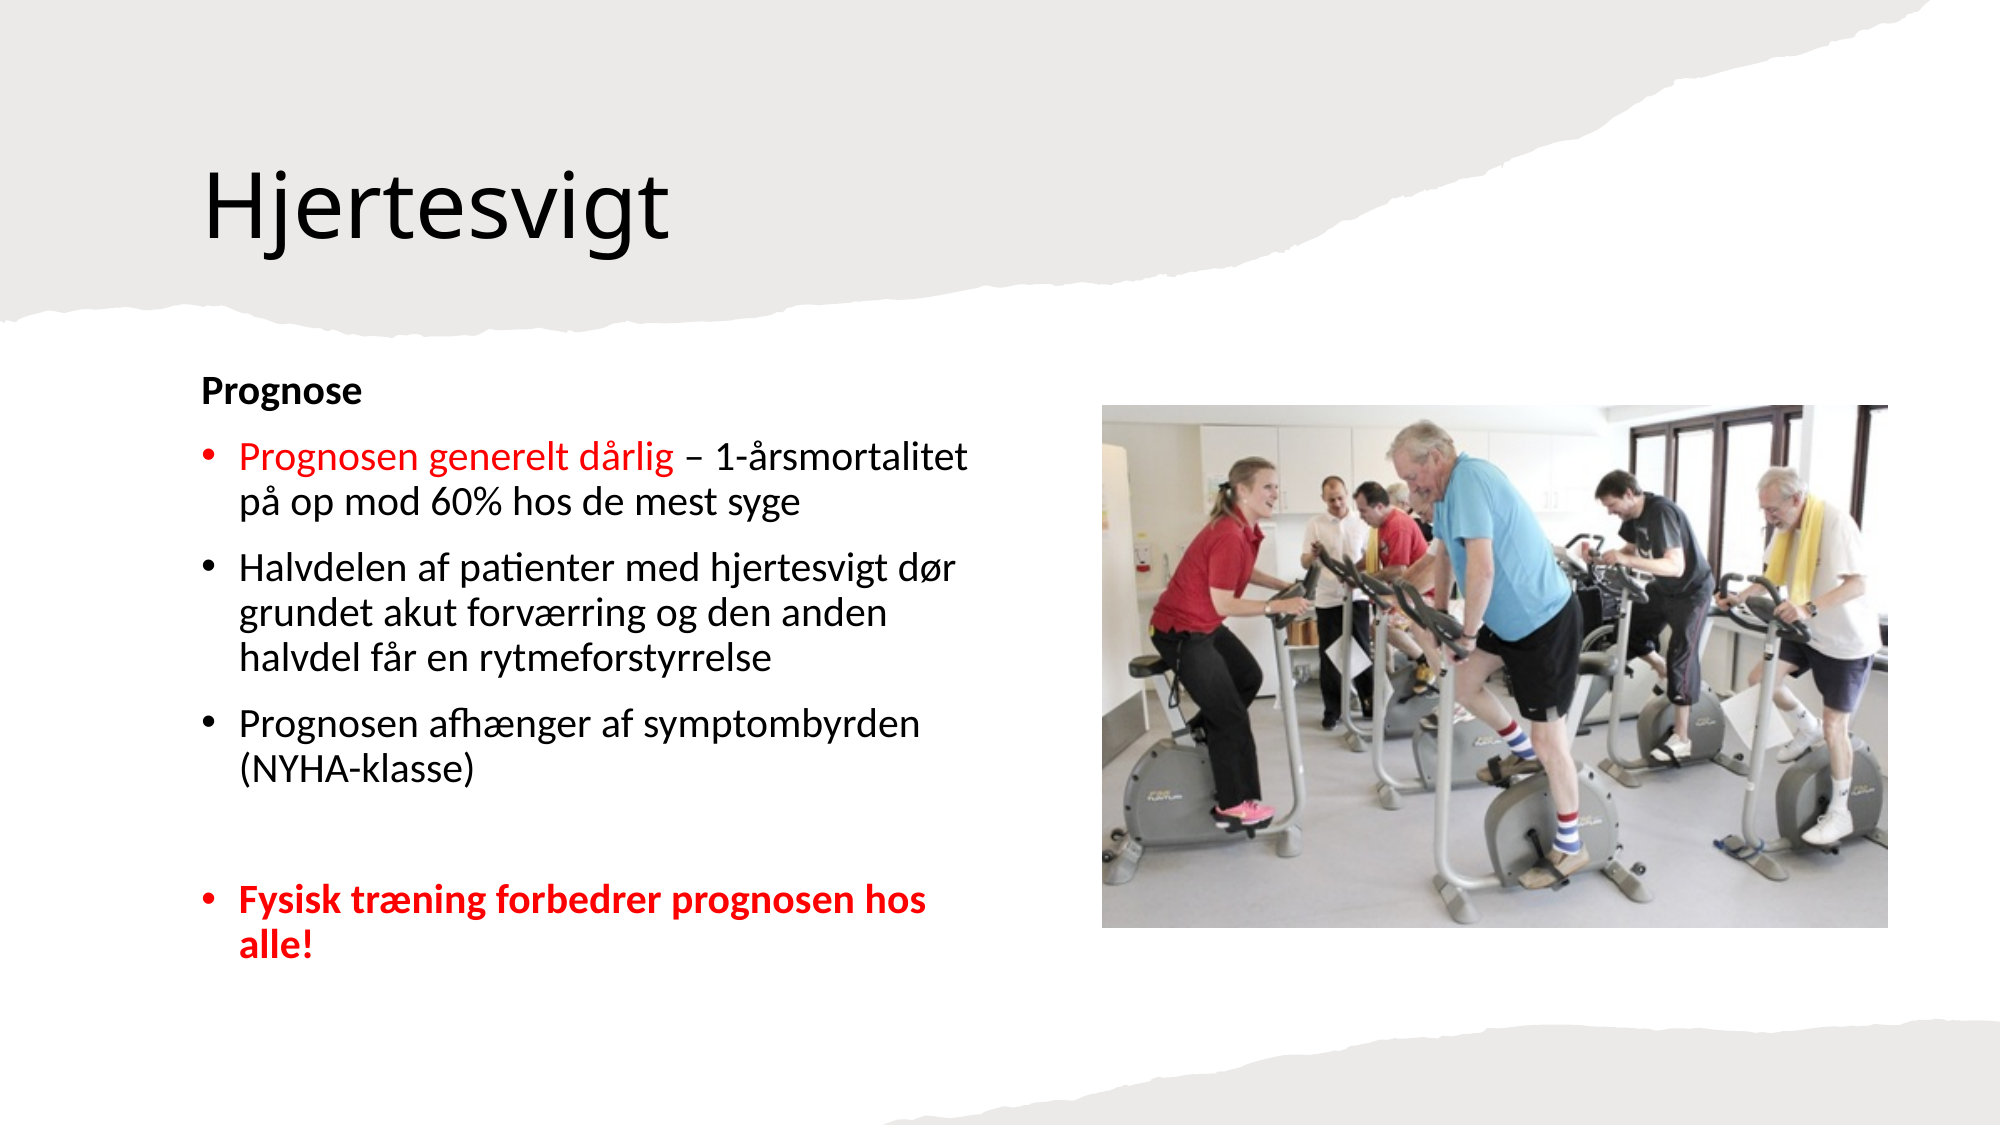

# Hjertesvigt
Prognose
Prognosen generelt dårlig – 1-årsmortalitet på op mod 60% hos de mest syge
Halvdelen af patienter med hjertesvigt dør grundet akut forværring og den anden halvdel får en rytmeforstyrrelse
Prognosen afhænger af symptombyrden (NYHA-klasse)
Fysisk træning forbedrer prognosen hos alle!